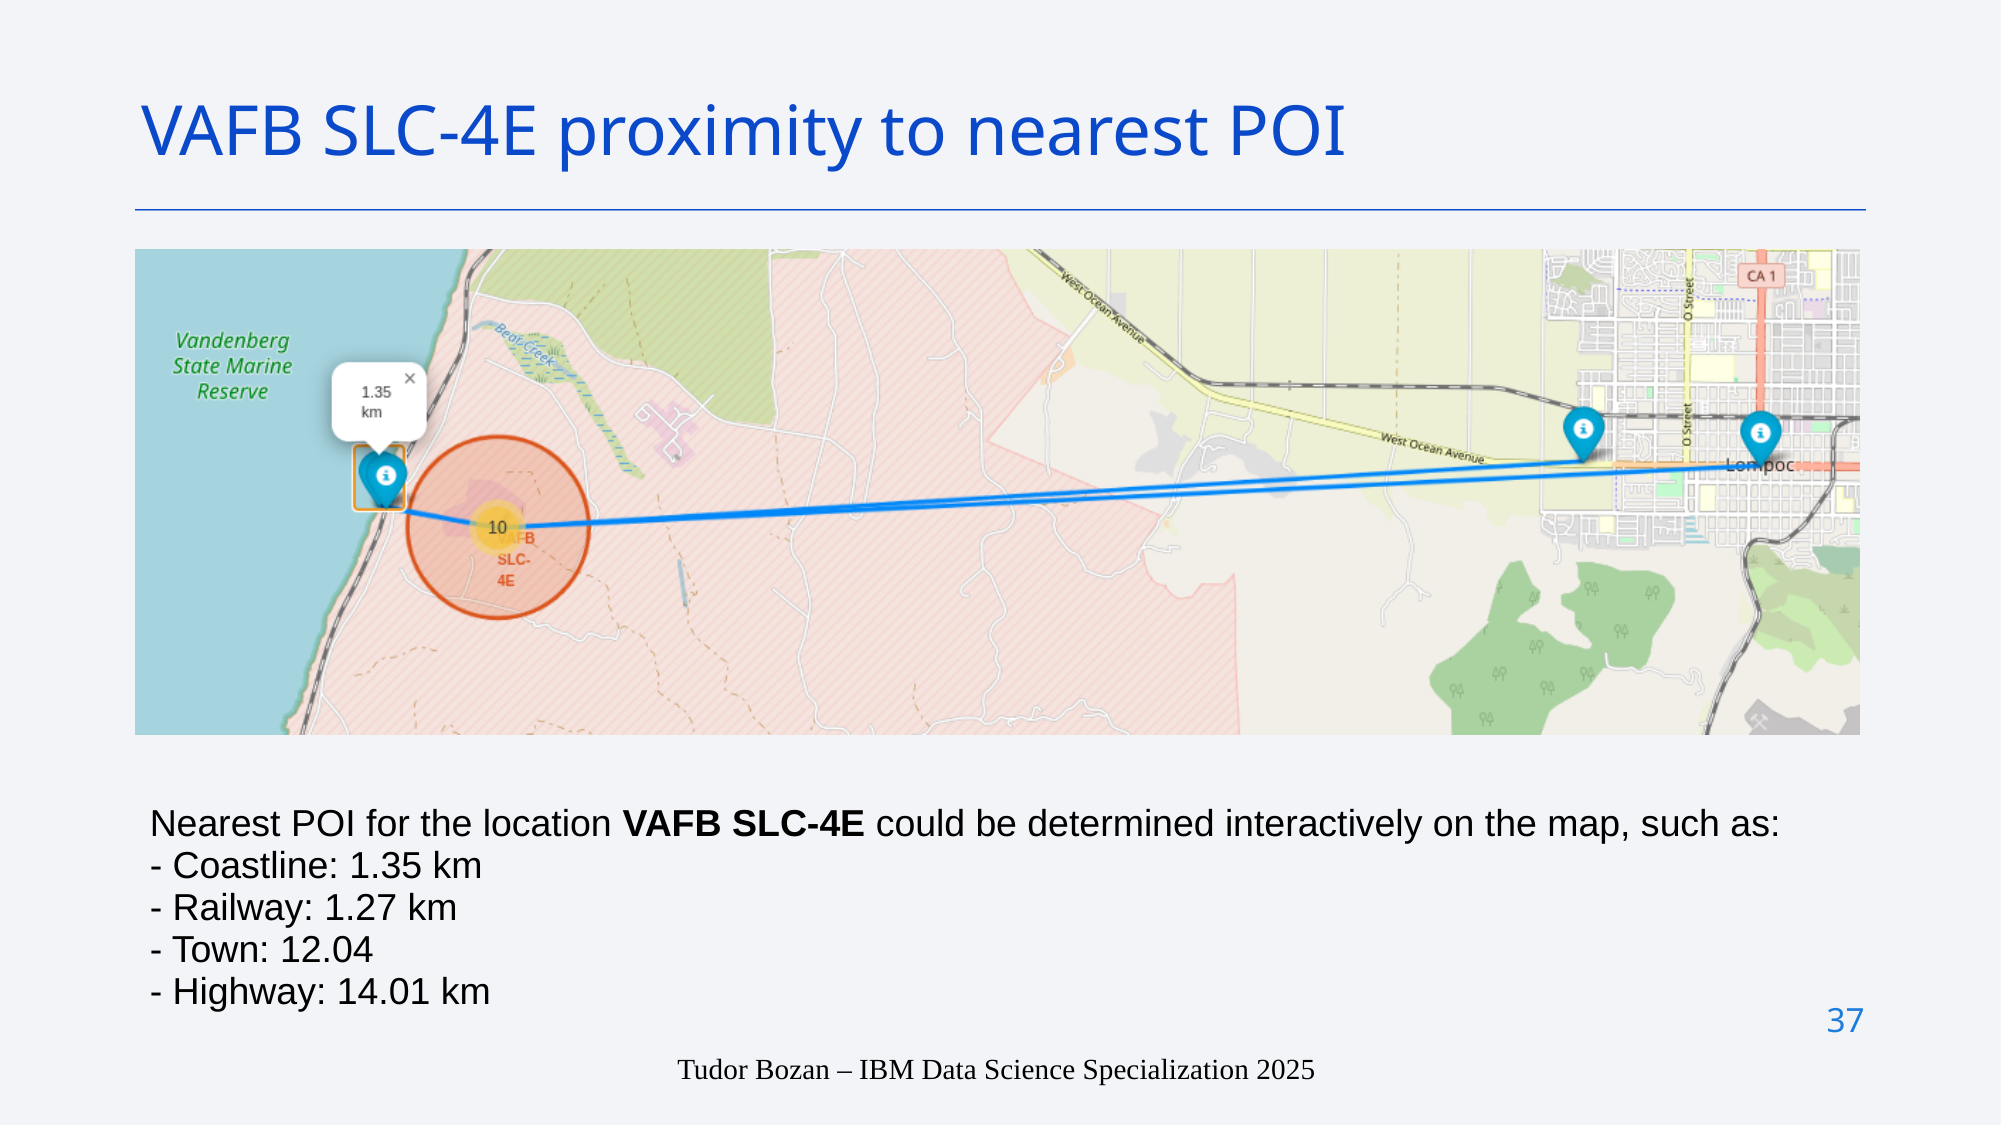

VAFB SLC-4E proximity to nearest POI
Nearest POI for the location VAFB SLC-4E could be determined interactively on the map, such as:
- Coastline: 1.35 km
- Railway: 1.27 km
- Town: 12.04
- Highway: 14.01 km